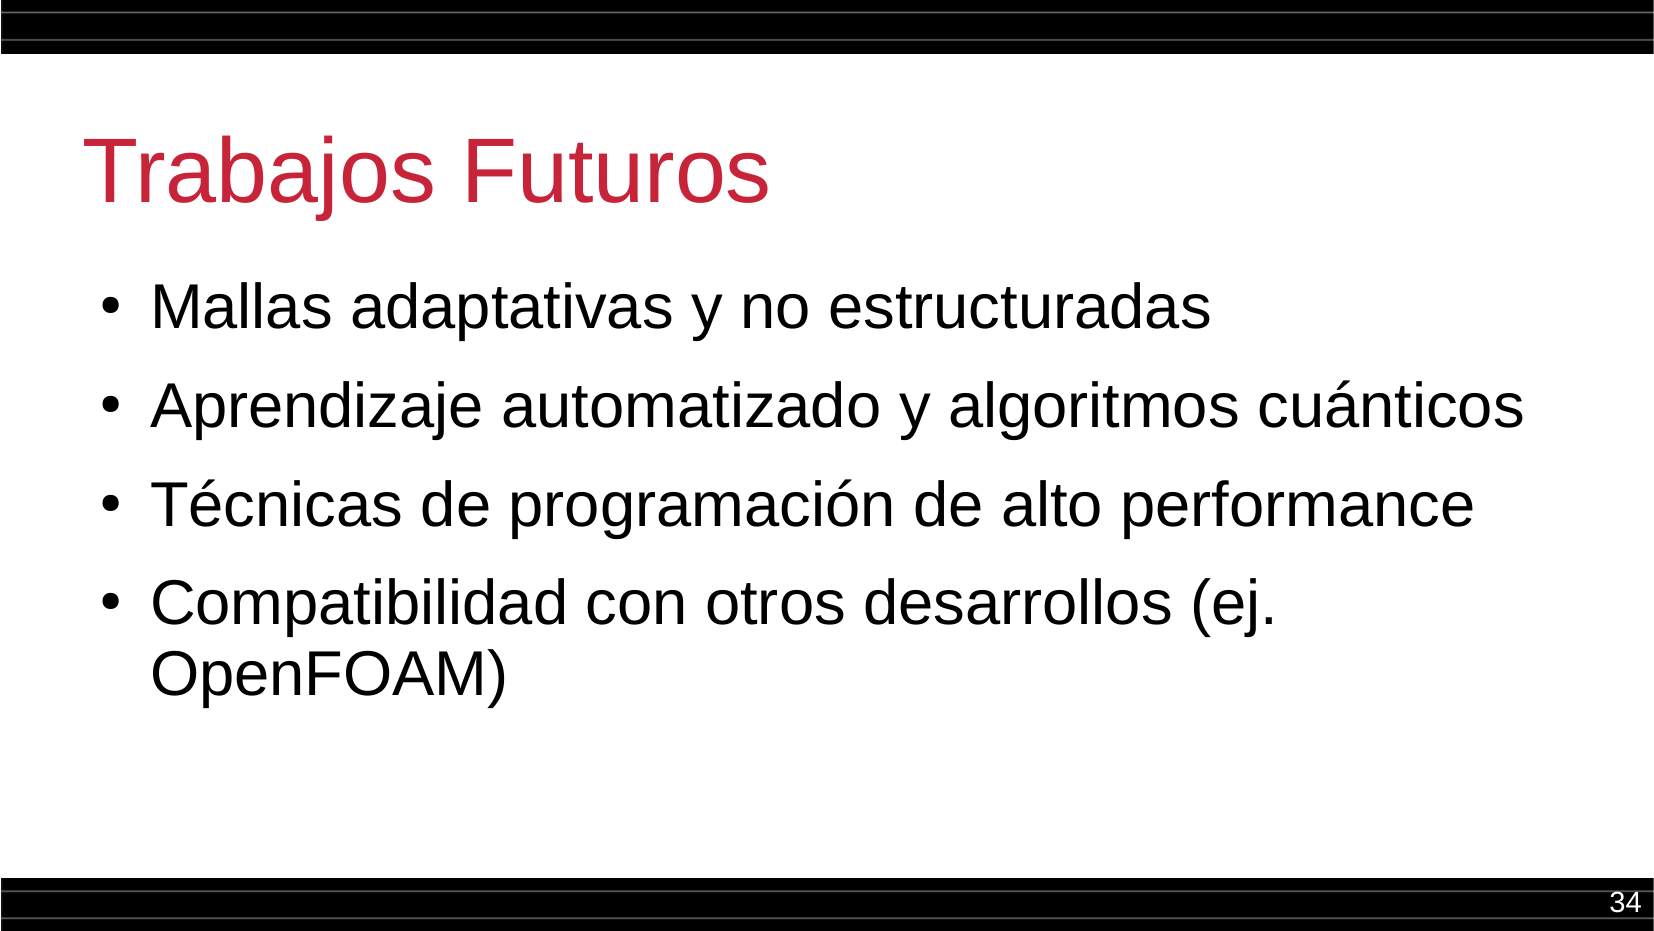

# Trabajos Futuros
Mallas adaptativas y no estructuradas
Aprendizaje automatizado y algoritmos cuánticos
Técnicas de programación de alto performance
Compatibilidad con otros desarrollos (ej. OpenFOAM)